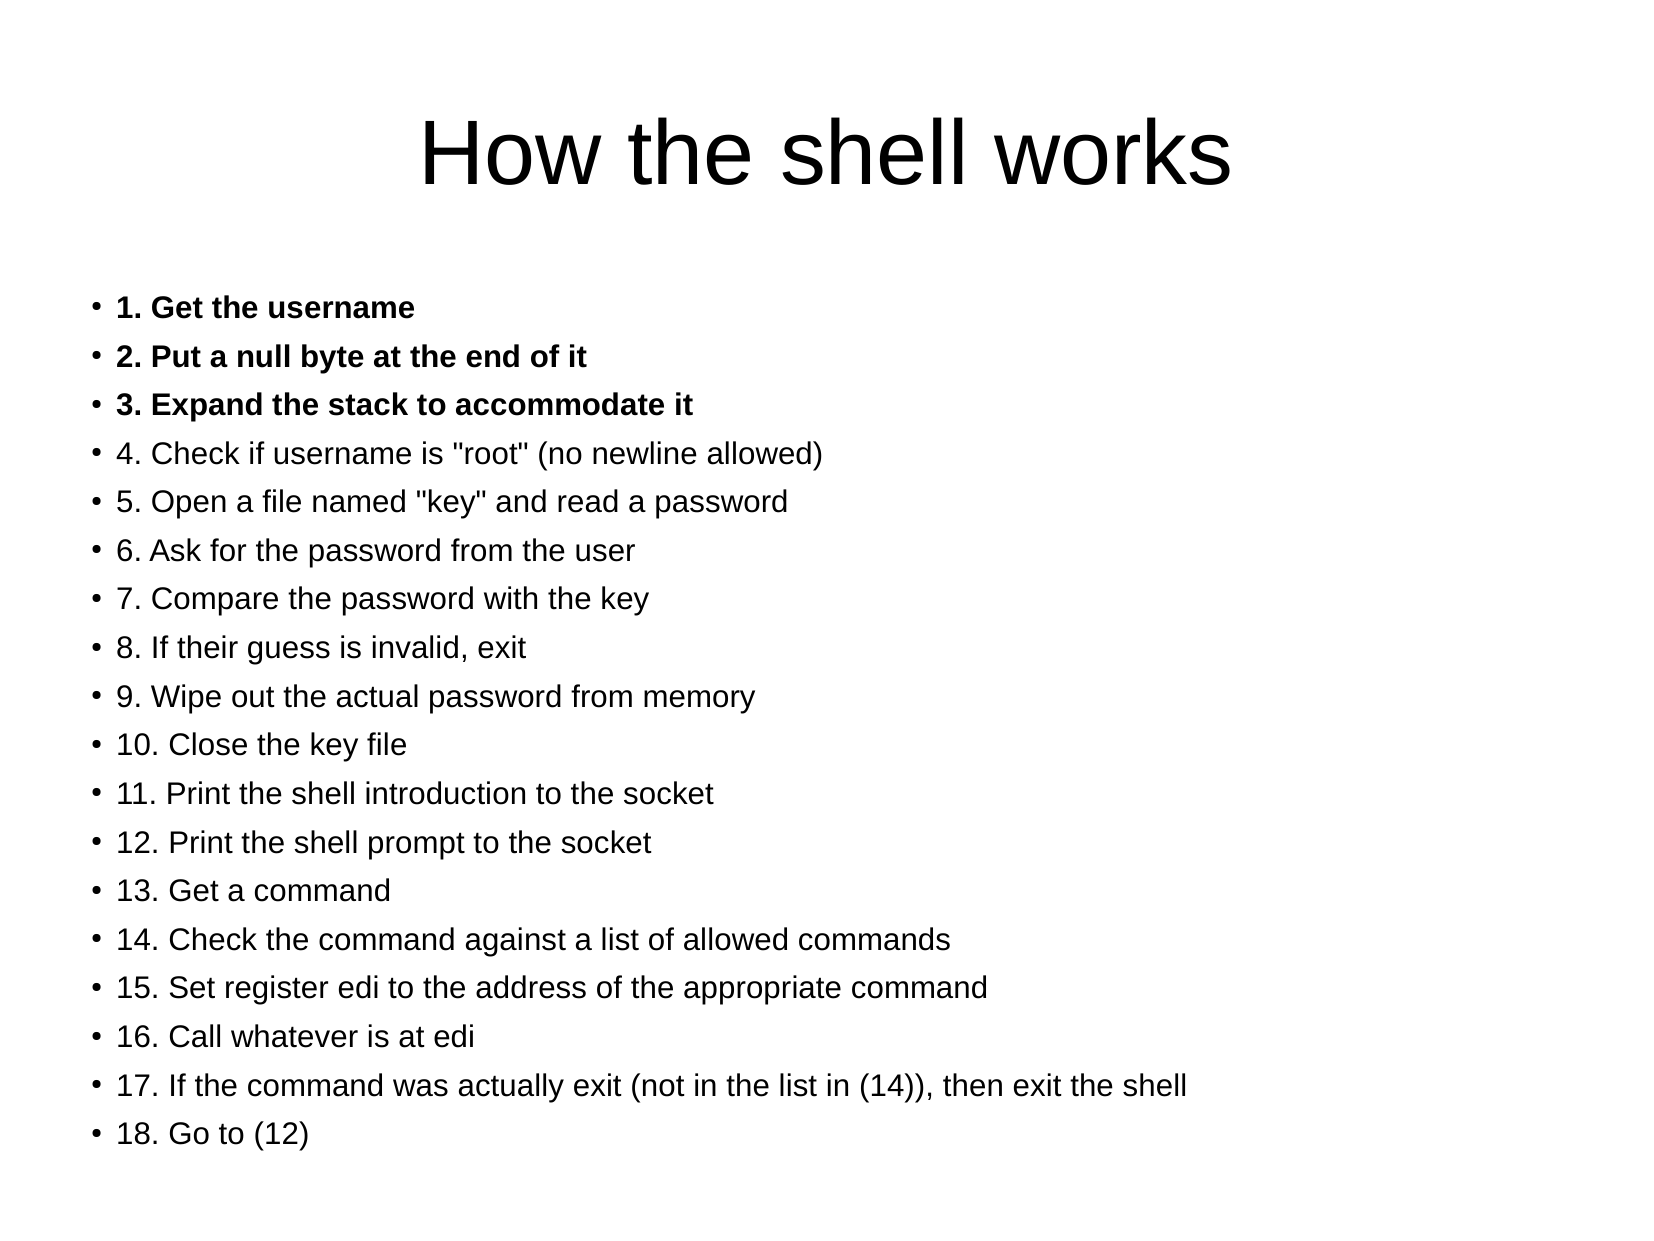

# How the shell works
1. Get the username
2. Put a null byte at the end of it
3. Expand the stack to accommodate it
4. Check if username is "root" (no newline allowed)
5. Open a file named "key" and read a password
6. Ask for the password from the user
7. Compare the password with the key
8. If their guess is invalid, exit
9. Wipe out the actual password from memory
10. Close the key file
11. Print the shell introduction to the socket
12. Print the shell prompt to the socket
13. Get a command
14. Check the command against a list of allowed commands
15. Set register edi to the address of the appropriate command
16. Call whatever is at edi
17. If the command was actually exit (not in the list in (14)), then exit the shell
18. Go to (12)